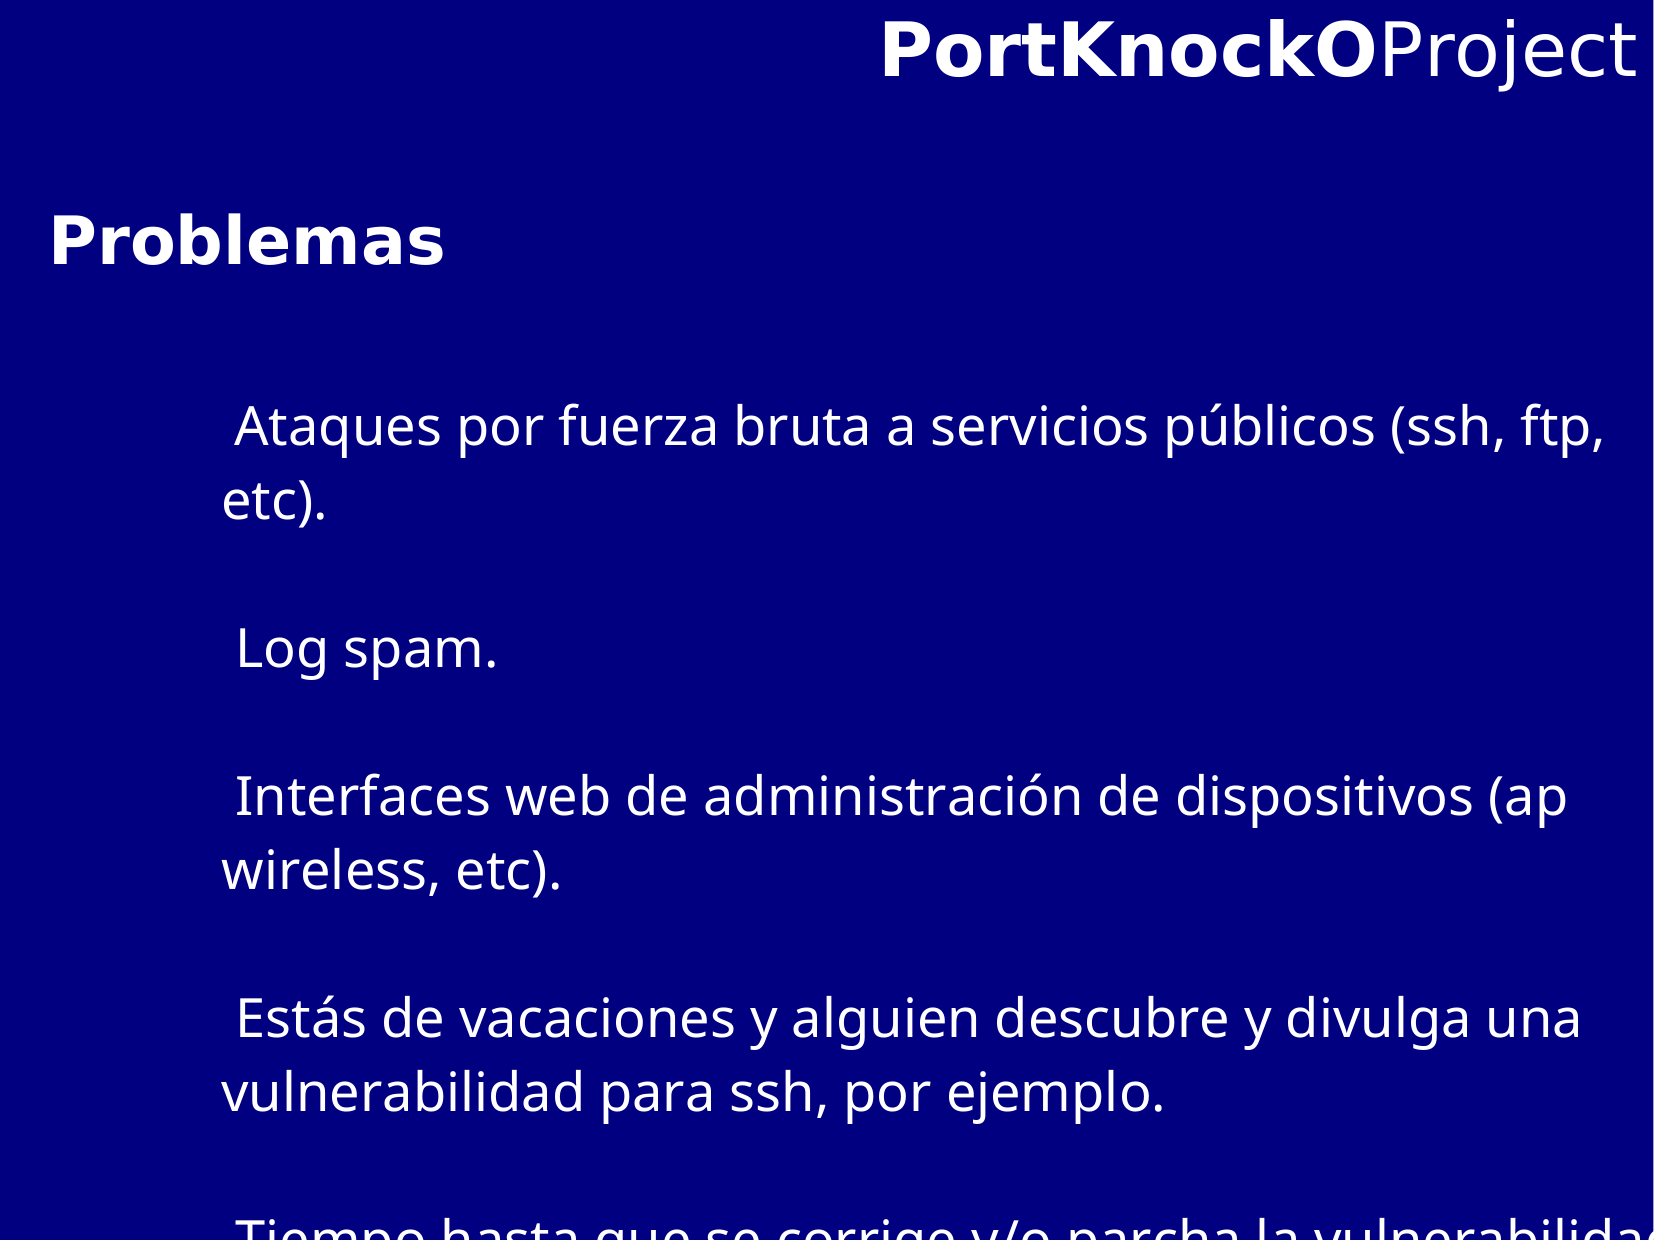

PortKnockOProject
Problemas
 Ataques por fuerza bruta a servicios públicos (ssh, ftp,
etc).
 Log spam.
 Interfaces web de administración de dispositivos (ap
wireless, etc).
 Estás de vacaciones y alguien descubre y divulga una
vulnerabilidad para ssh, por ejemplo.
 Tiempo hasta que se corrige y/o parcha la vulnerabilidad.